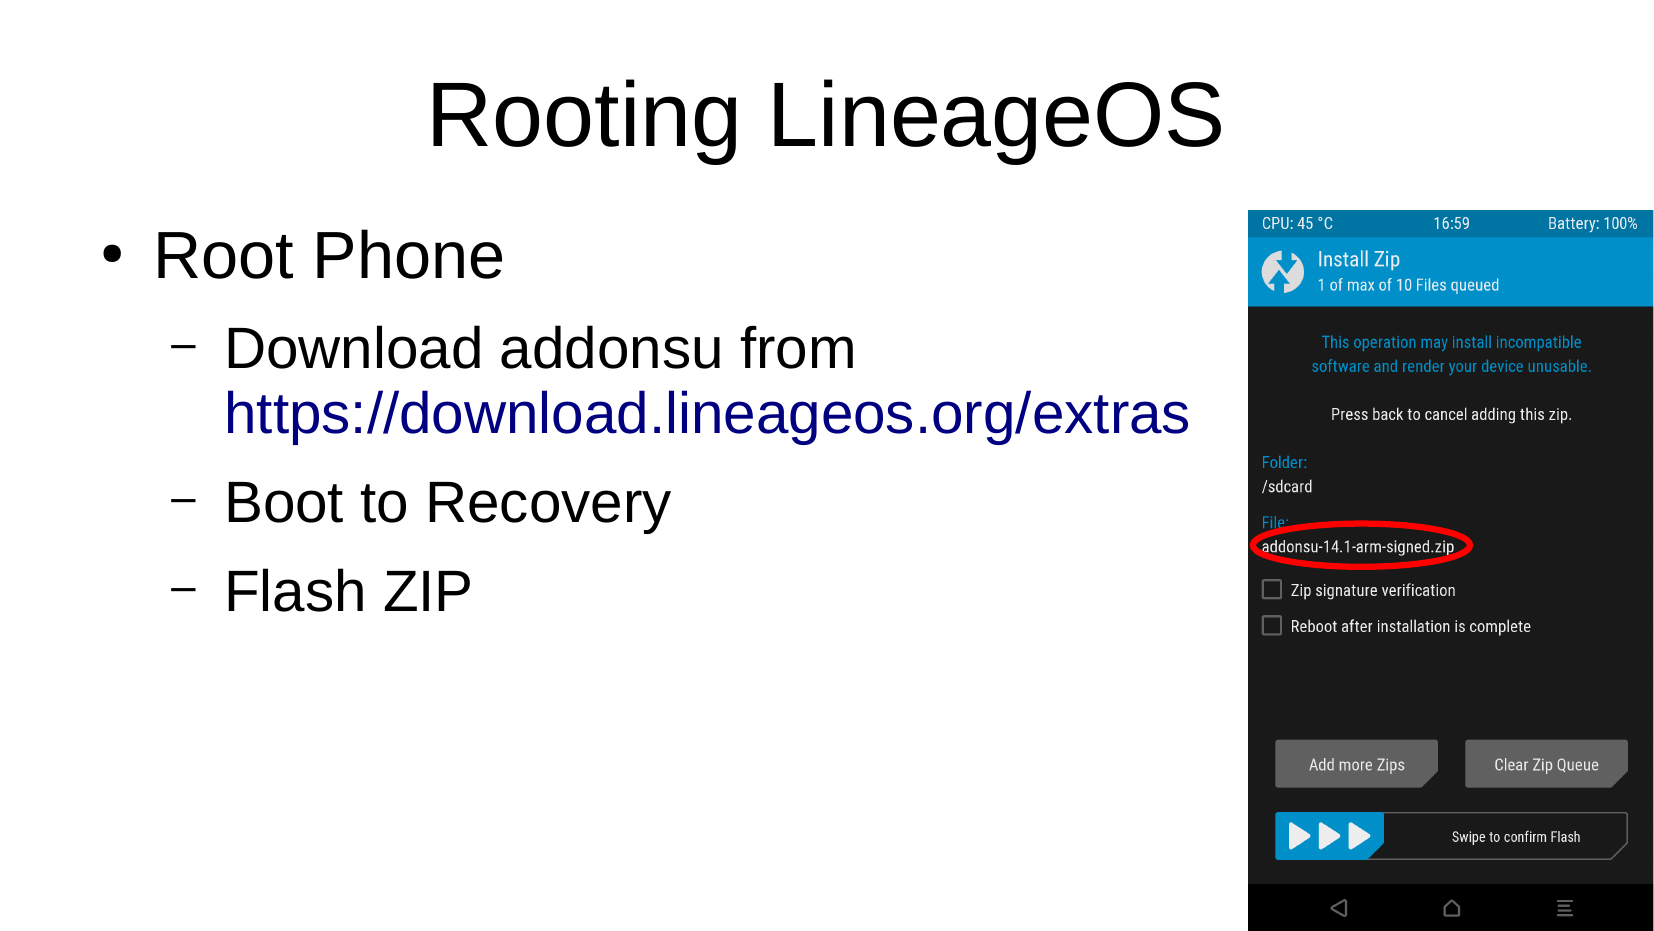

# Rooting LineageOS
Root Phone
Download addonsu from https://download.lineageos.org/extras
Boot to Recovery
Flash ZIP